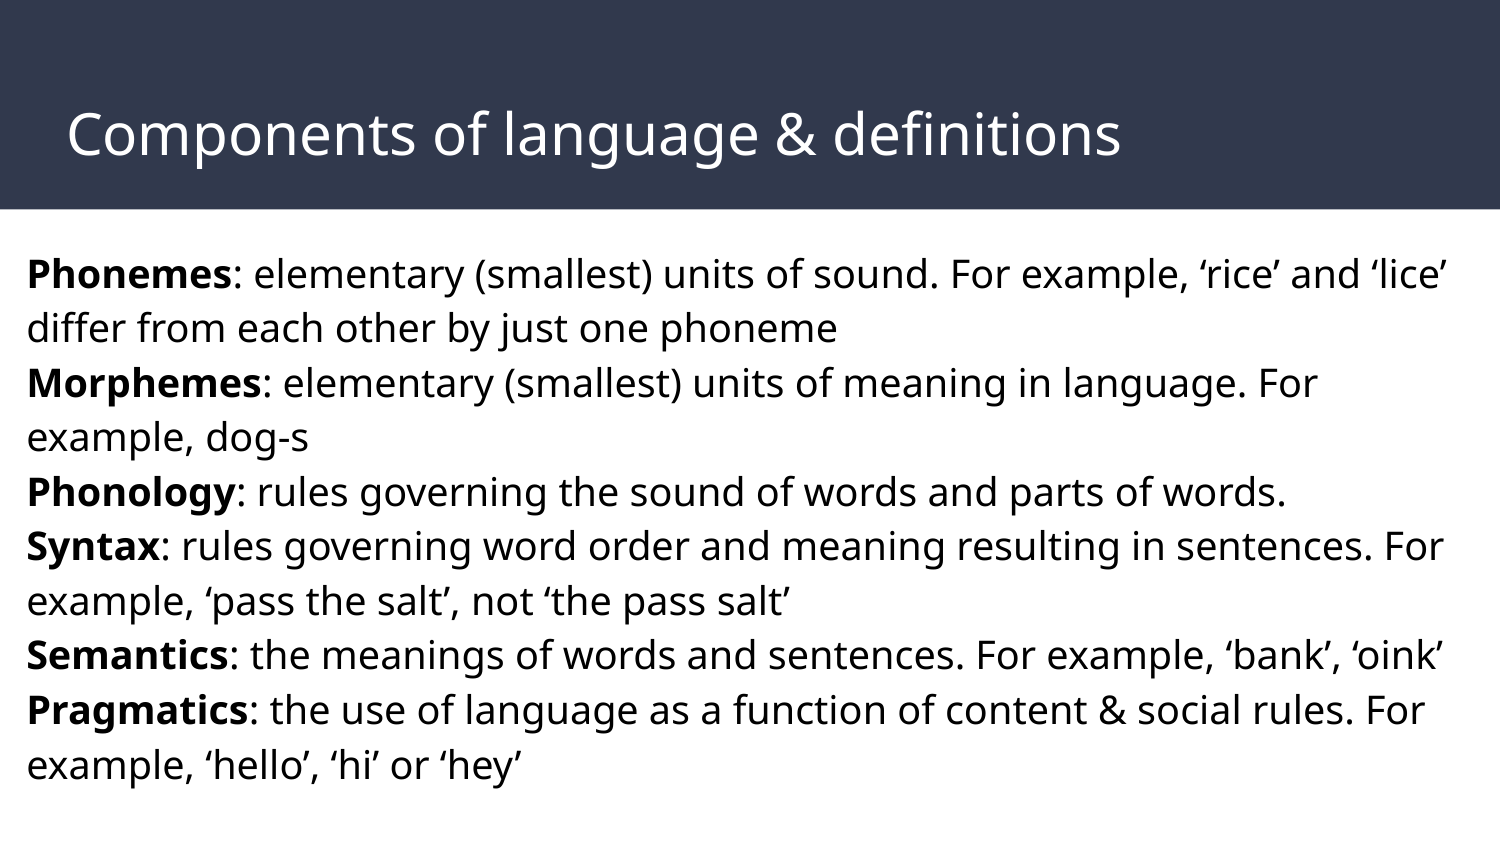

# Components of language & definitions
Phonemes: elementary (smallest) units of sound. For example, ‘rice’ and ‘lice’ differ from each other by just one phoneme
Morphemes: elementary (smallest) units of meaning in language. For example, dog-s
Phonology: rules governing the sound of words and parts of words.
Syntax: rules governing word order and meaning resulting in sentences. For example, ‘pass the salt’, not ‘the pass salt’
Semantics: the meanings of words and sentences. For example, ‘bank’, ‘oink’
Pragmatics: the use of language as a function of content & social rules. For example, ‘hello’, ‘hi’ or ‘hey’